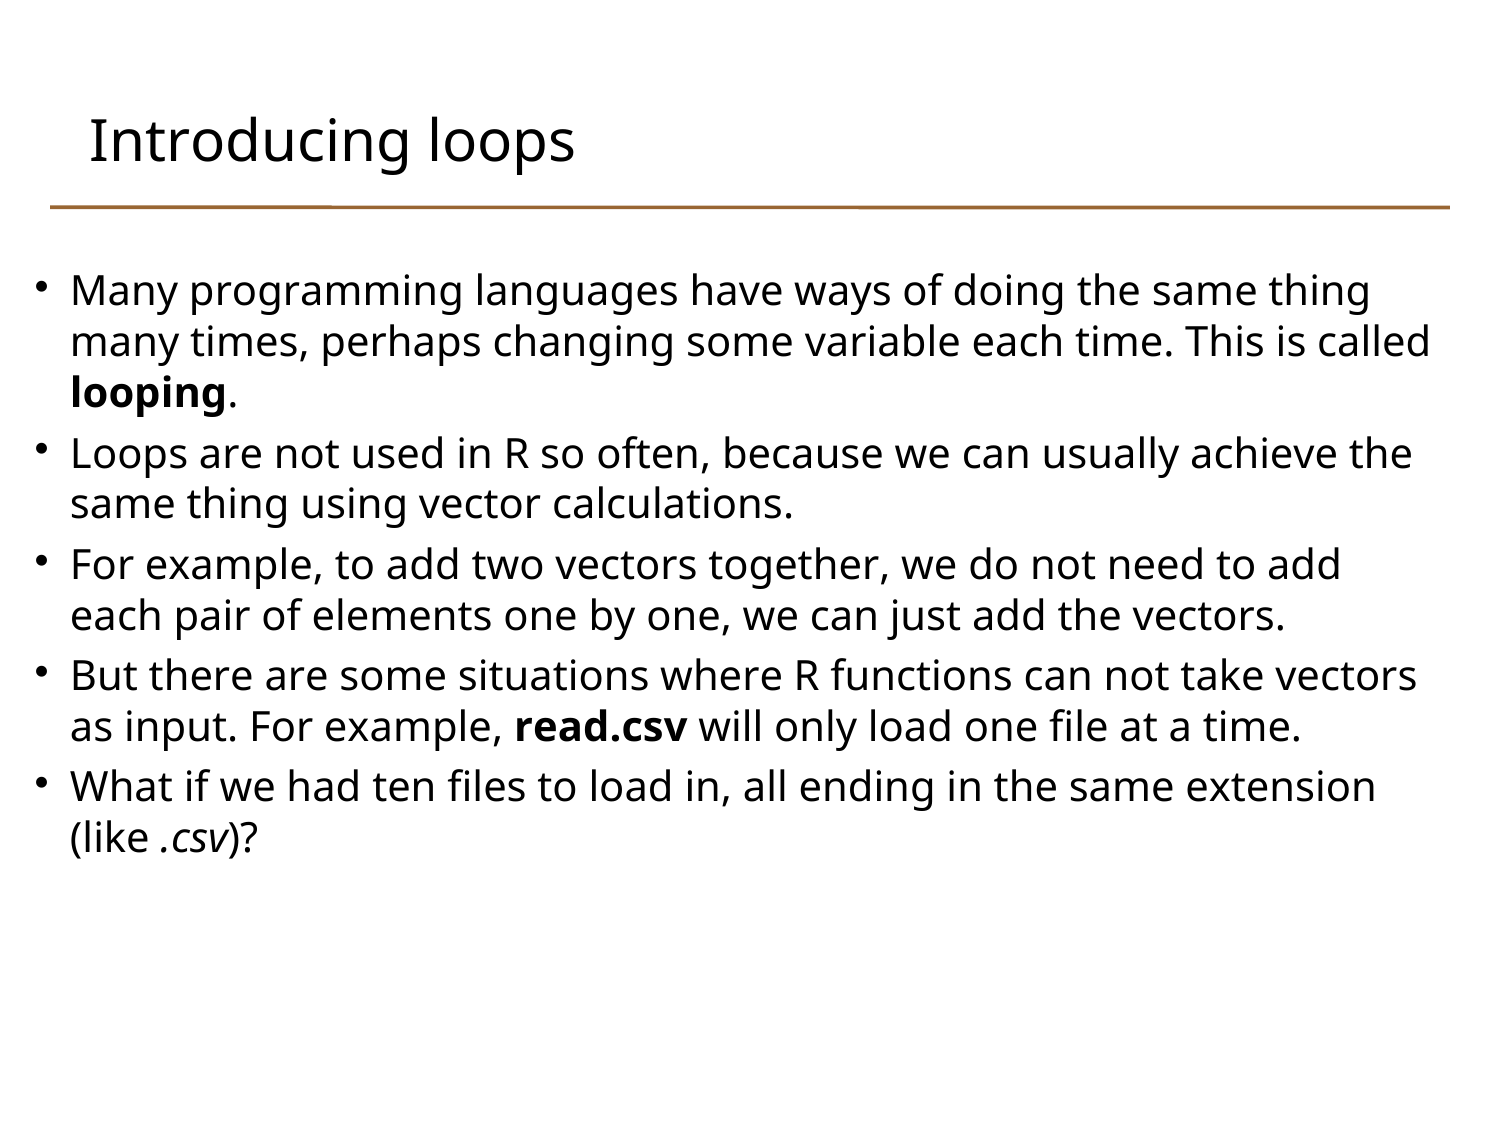

# Introducing loops
Many programming languages have ways of doing the same thing many times, perhaps changing some variable each time. This is called looping.
Loops are not used in R so often, because we can usually achieve the same thing using vector calculations.
For example, to add two vectors together, we do not need to add each pair of elements one by one, we can just add the vectors.
But there are some situations where R functions can not take vectors as input. For example, read.csv will only load one file at a time.
What if we had ten files to load in, all ending in the same extension (like .csv)?